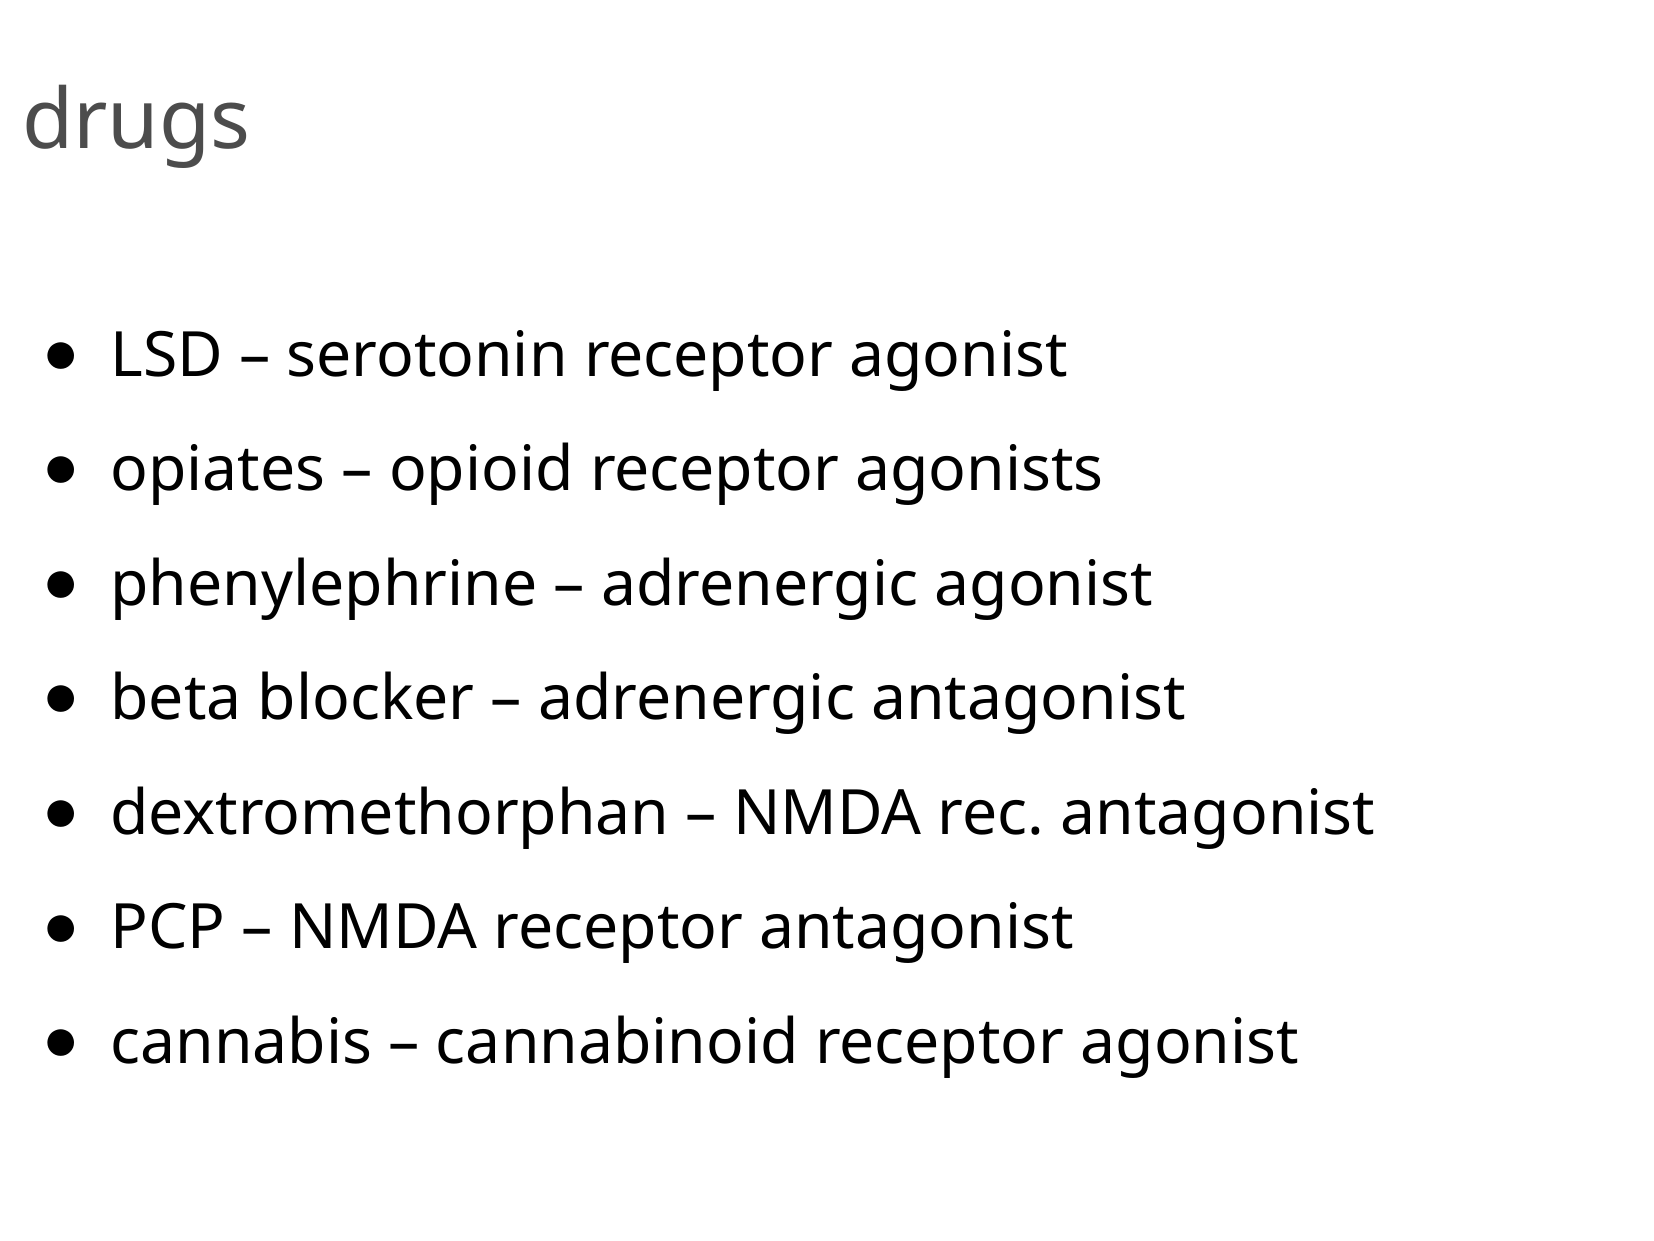

# drugs
LSD – serotonin receptor agonist
opiates – opioid receptor agonists
phenylephrine – adrenergic agonist
beta blocker – adrenergic antagonist
dextromethorphan – NMDA rec. antagonist
PCP – NMDA receptor antagonist
cannabis – cannabinoid receptor agonist